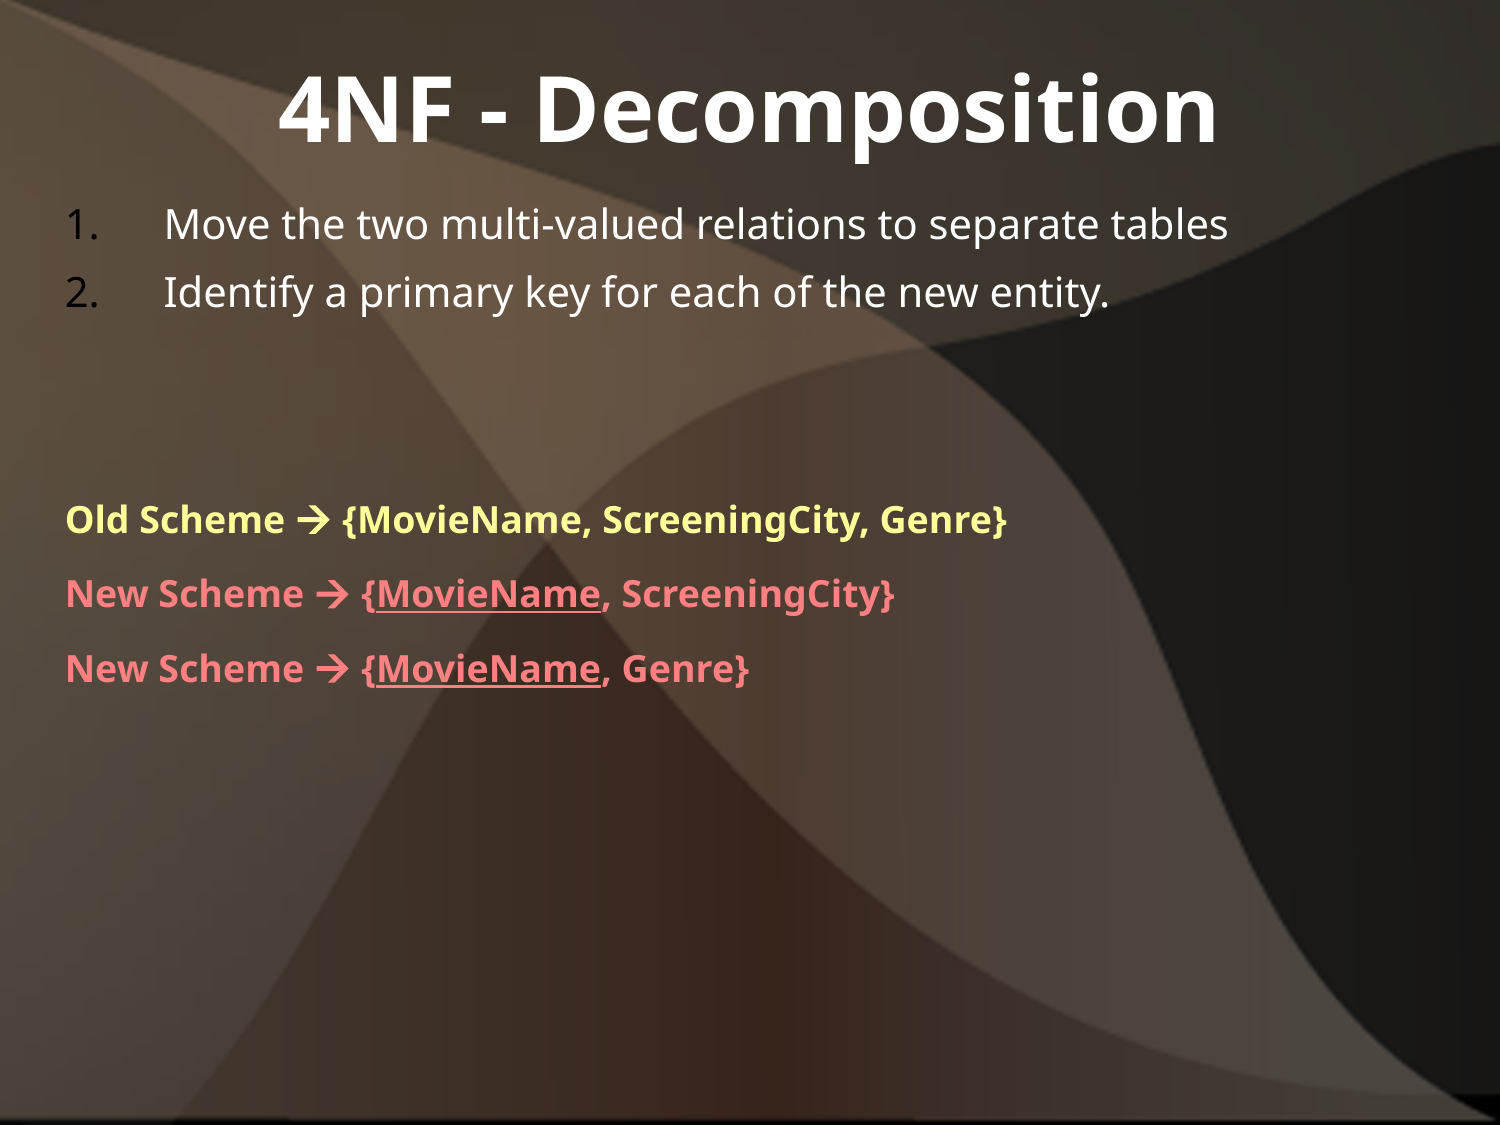

4NF - Decomposition
# Move the two multi-valued relations to separate tables
Identify a primary key for each of the new entity.
Old Scheme  {MovieName, ScreeningCity, Genre}
New Scheme  {MovieName, ScreeningCity}
New Scheme  {MovieName, Genre}